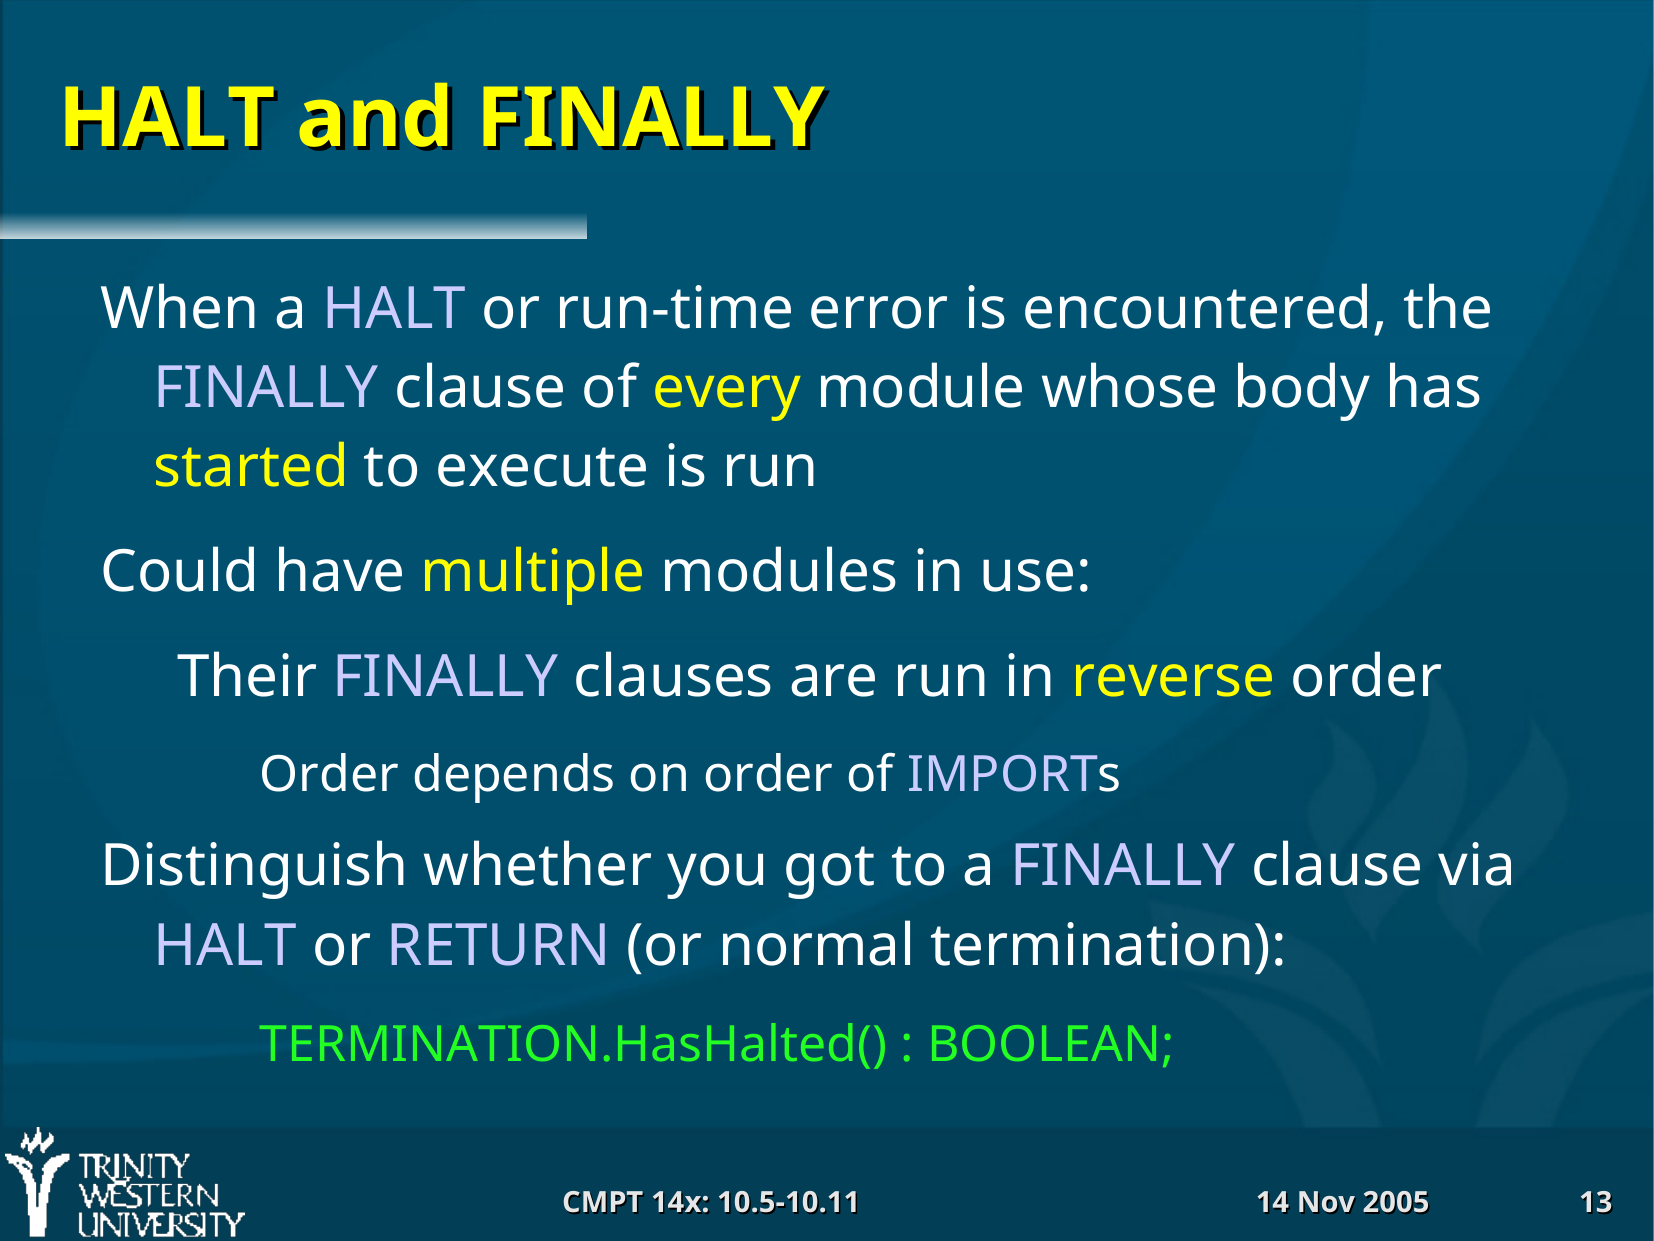

# HALT and FINALLY
When a HALT or run-time error is encountered, the FINALLY clause of every module whose body has started to execute is run
Could have multiple modules in use:
Their FINALLY clauses are run in reverse order
Order depends on order of IMPORTs
Distinguish whether you got to a FINALLY clause via HALT or RETURN (or normal termination):
TERMINATION.HasHalted() : BOOLEAN;
CMPT 14x: 10.5-10.11
14 Nov 2005
13